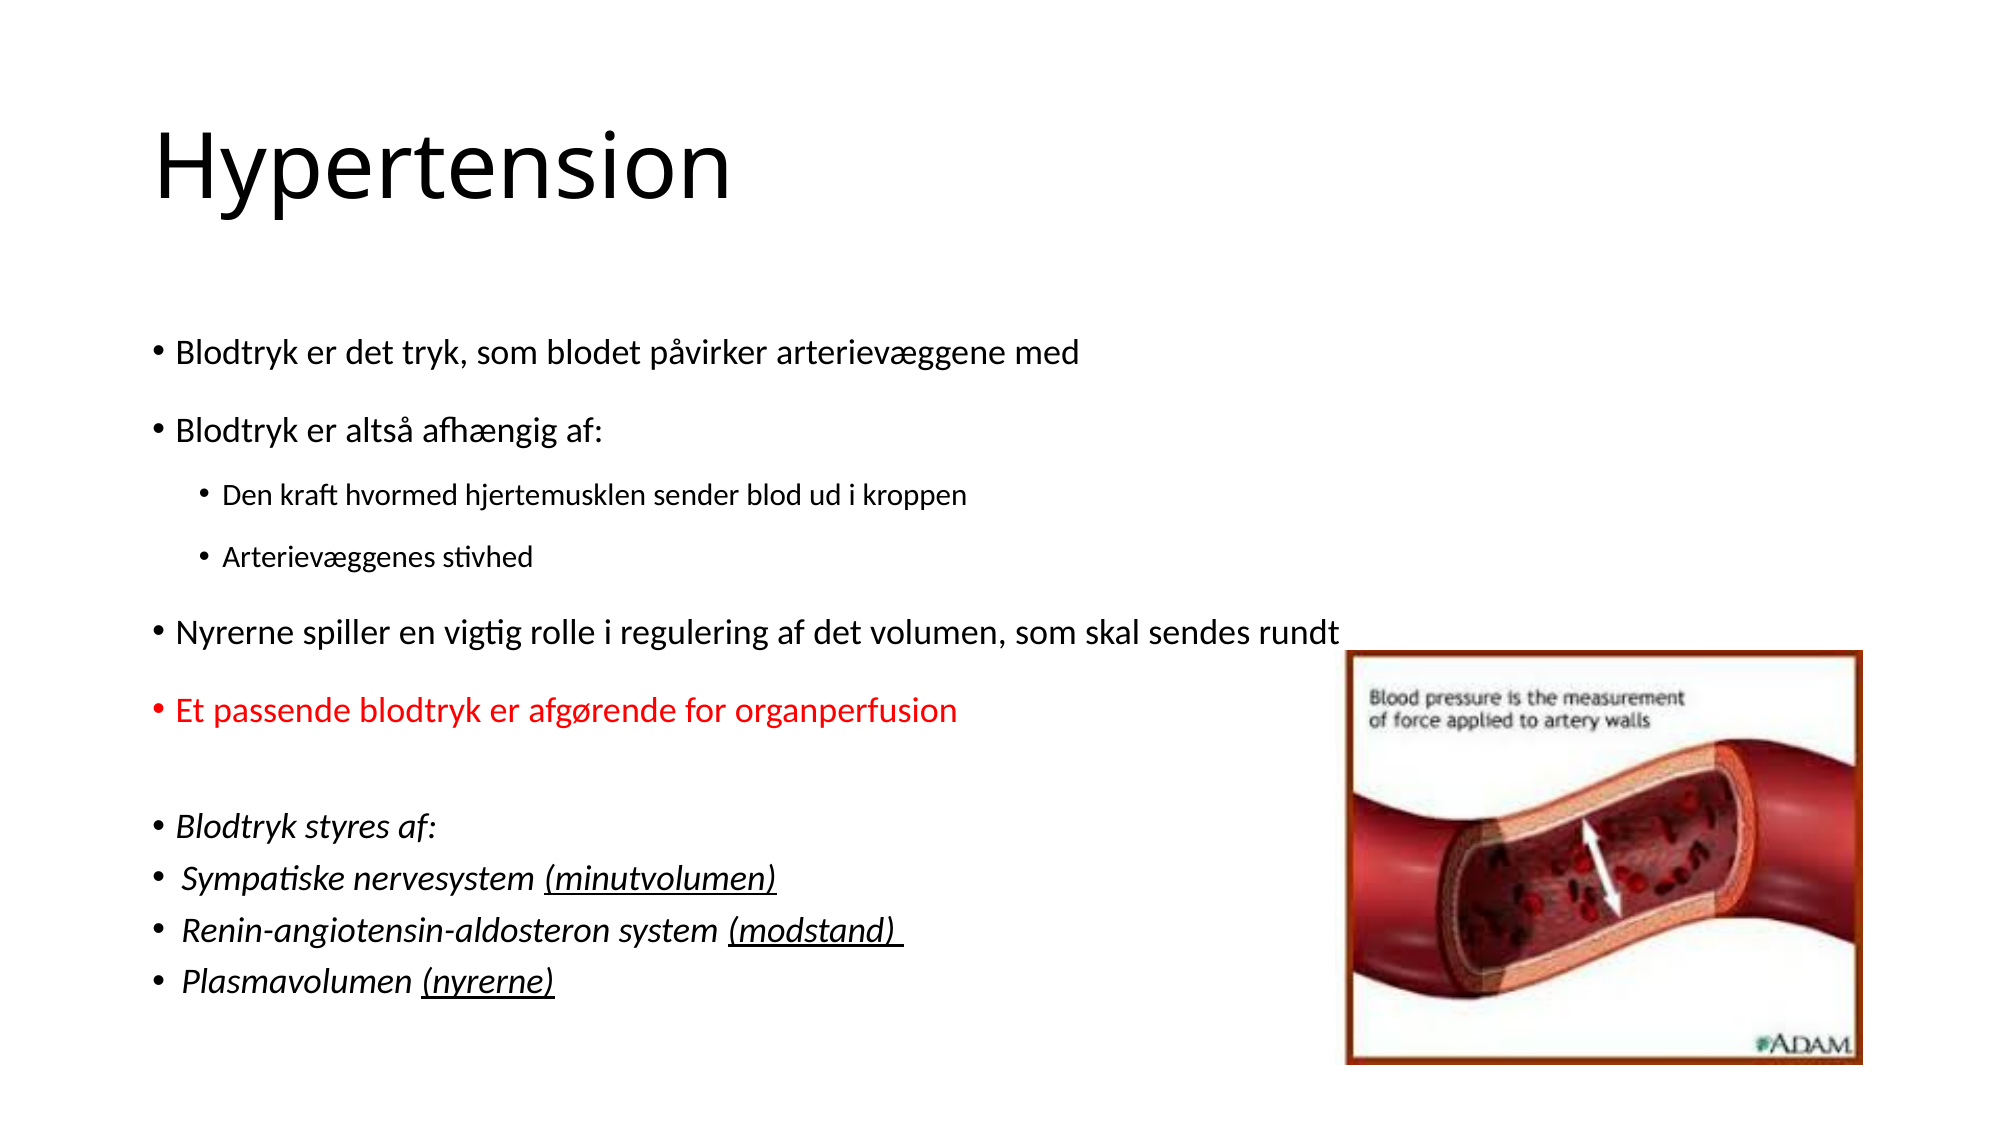

# Hypertension
Blodtryk er det tryk, som blodet påvirker arterievæggene med
Blodtryk er altså afhængig af:
Den kraft hvormed hjertemusklen sender blod ud i kroppen
Arterievæggenes stivhed
Nyrerne spiller en vigtig rolle i regulering af det volumen, som skal sendes rundt
Et passende blodtryk er afgørende for organperfusion
Blodtryk styres af:
Sympatiske nervesystem (minutvolumen)
Renin-angiotensin-aldosteron system (modstand)
Plasmavolumen (nyrerne)